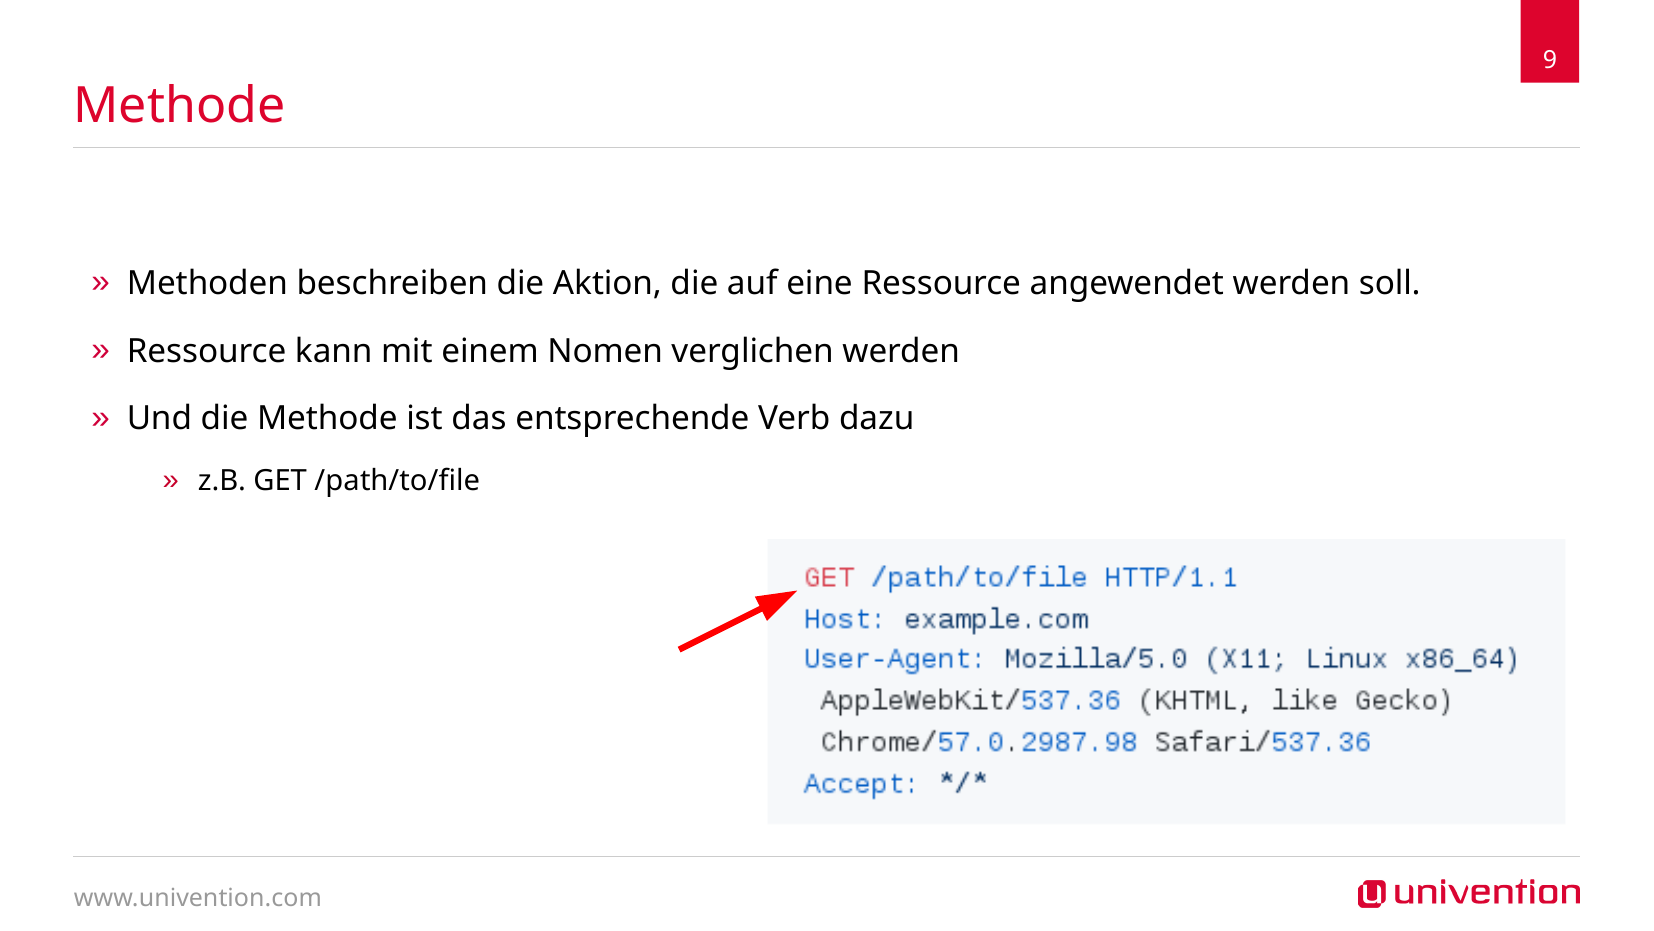

# Methode
Methoden beschreiben die Aktion, die auf eine Ressource angewendet werden soll.
Ressource kann mit einem Nomen verglichen werden
Und die Methode ist das entsprechende Verb dazu
z.B. GET /path/to/file